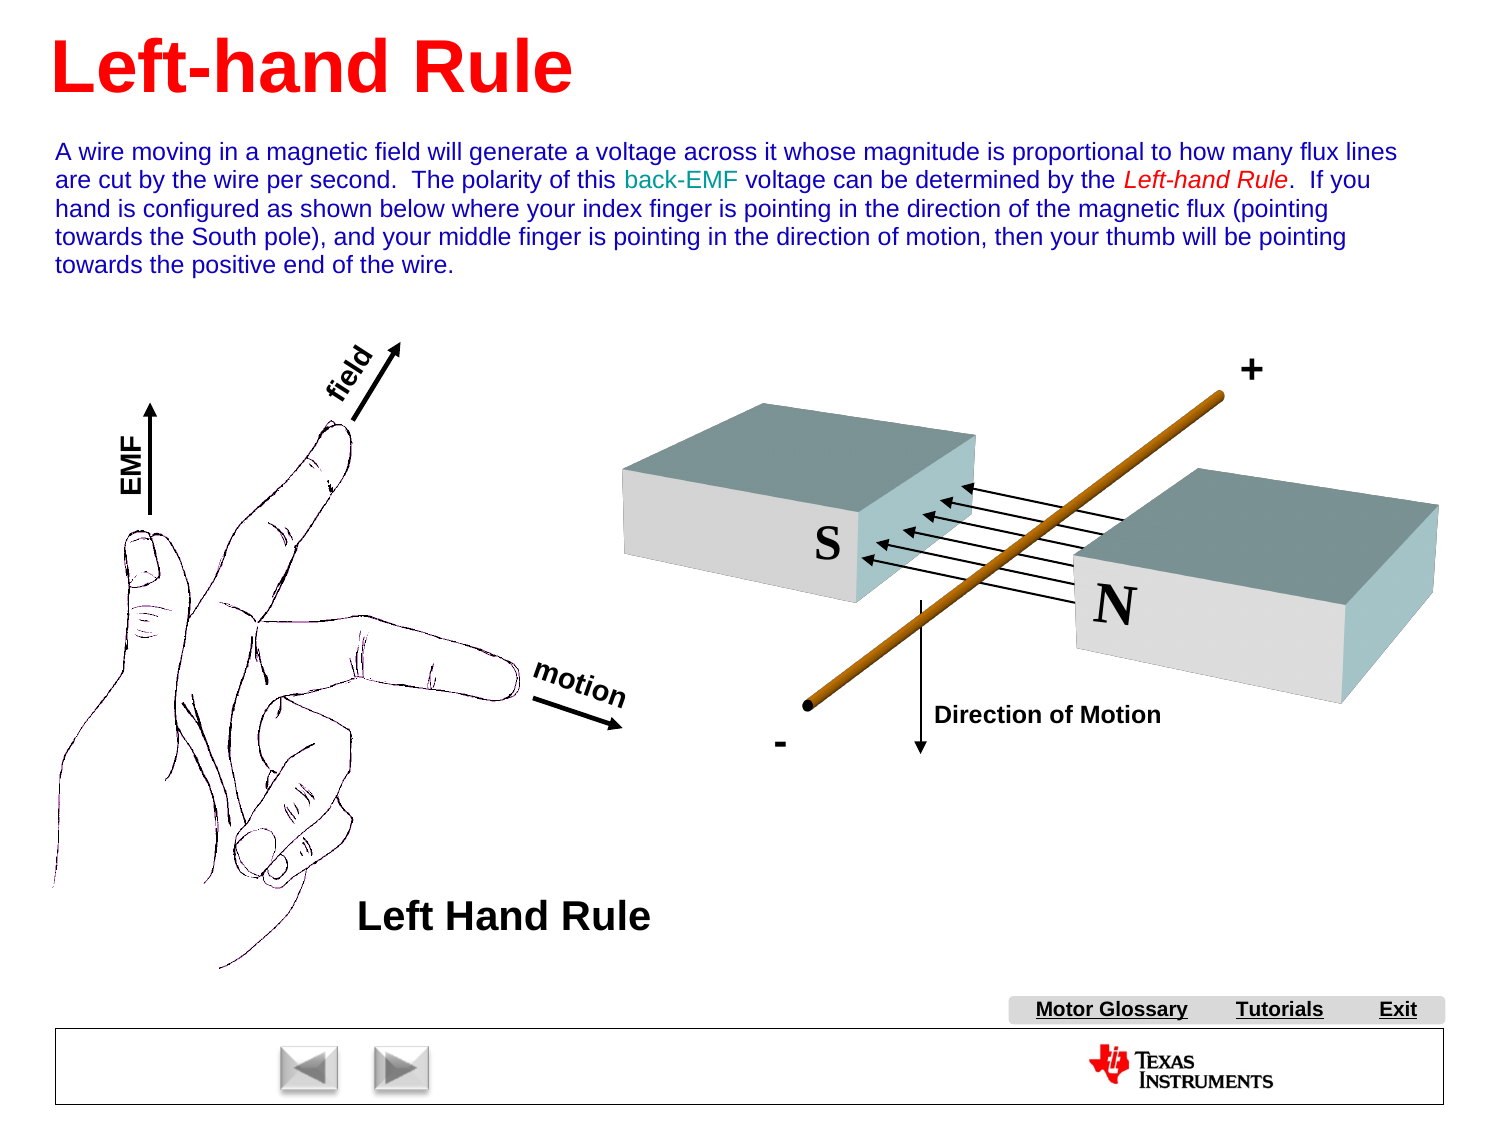

# Left-hand Rule
A wire moving in a magnetic field will generate a voltage across it whose magnitude is proportional to how many flux lines are cut by the wire per second. The polarity of this back-EMF voltage can be determined by the Left-hand Rule. If you hand is configured as shown below where your index finger is pointing in the direction of the magnetic flux (pointing towards the South pole), and your middle finger is pointing in the direction of motion, then your thumb will be pointing towards the positive end of the wire.
field
EMF
motion
Left Hand Rule
+
-
S
N
Direction of Motion